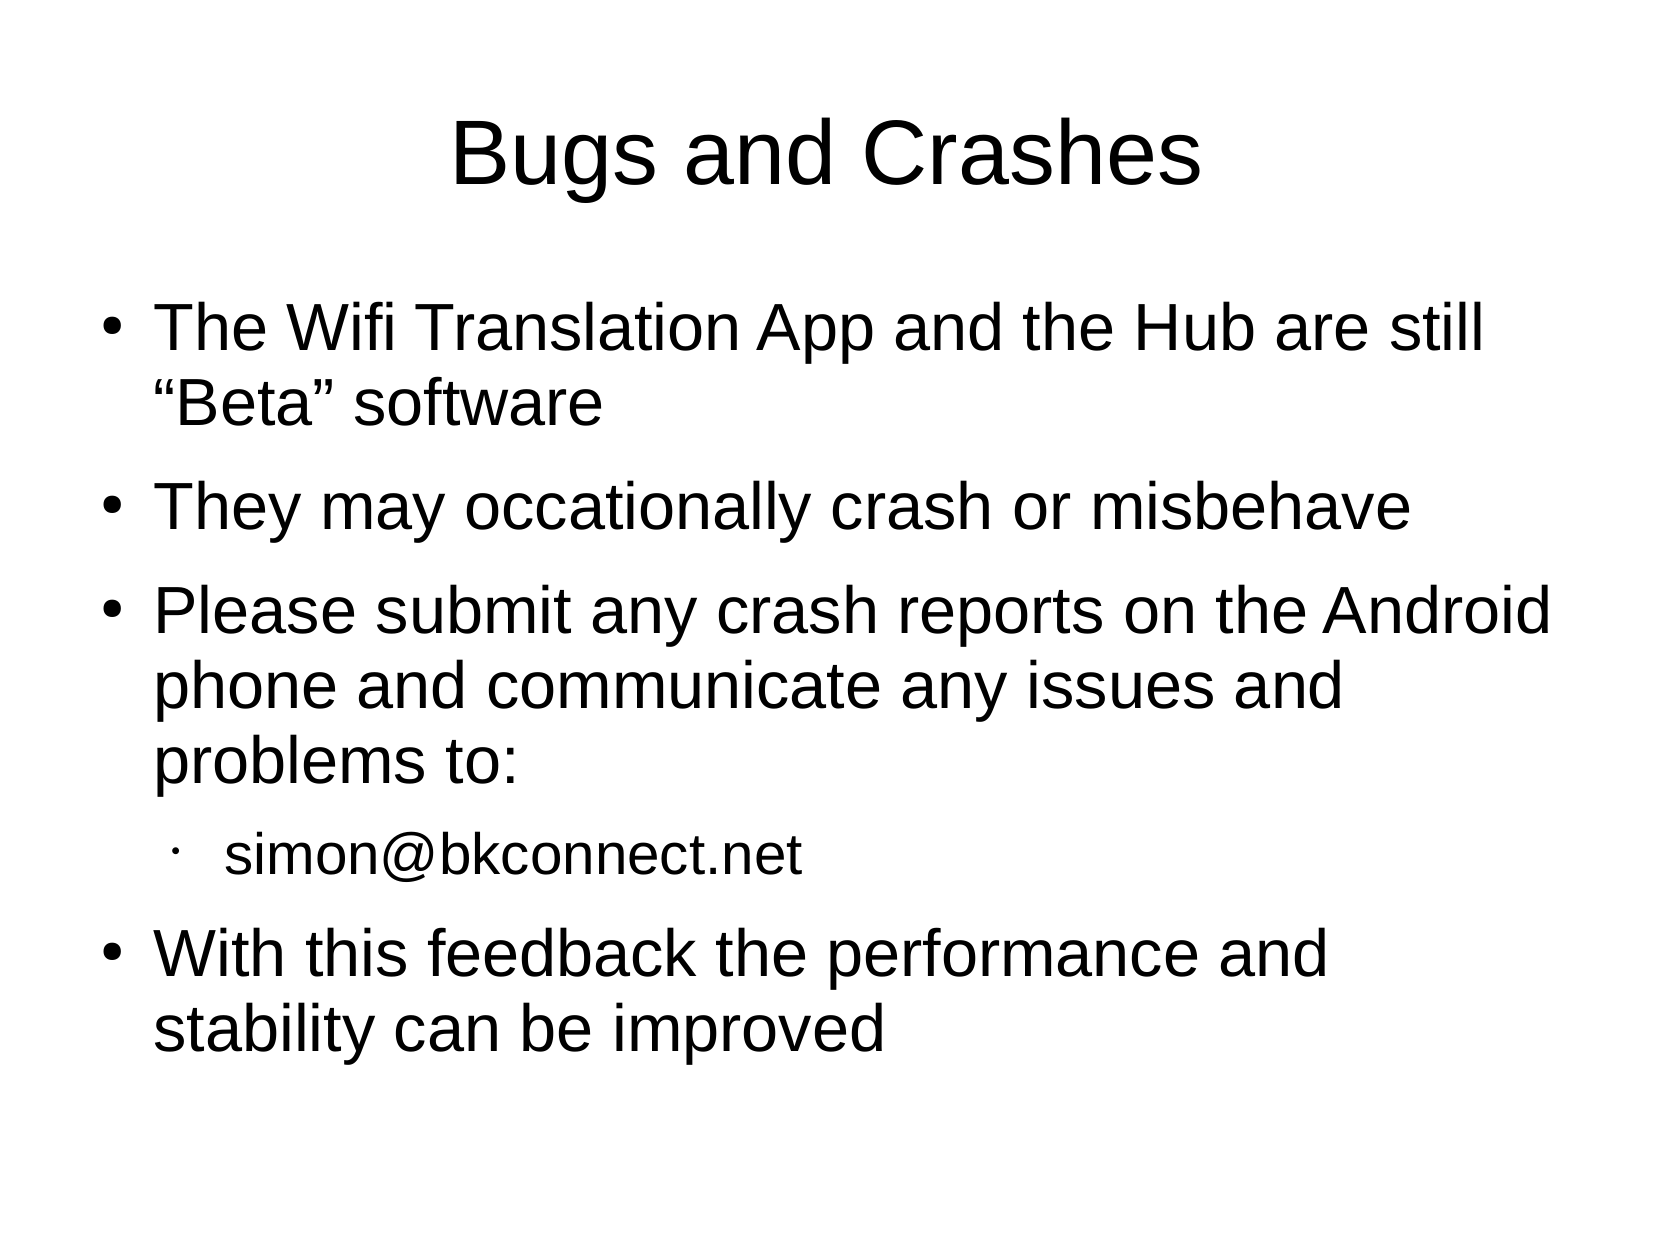

# Bugs and Crashes
The Wifi Translation App and the Hub are still “Beta” software
They may occationally crash or misbehave
Please submit any crash reports on the Android phone and communicate any issues and problems to:
simon@bkconnect.net
With this feedback the performance and stability can be improved